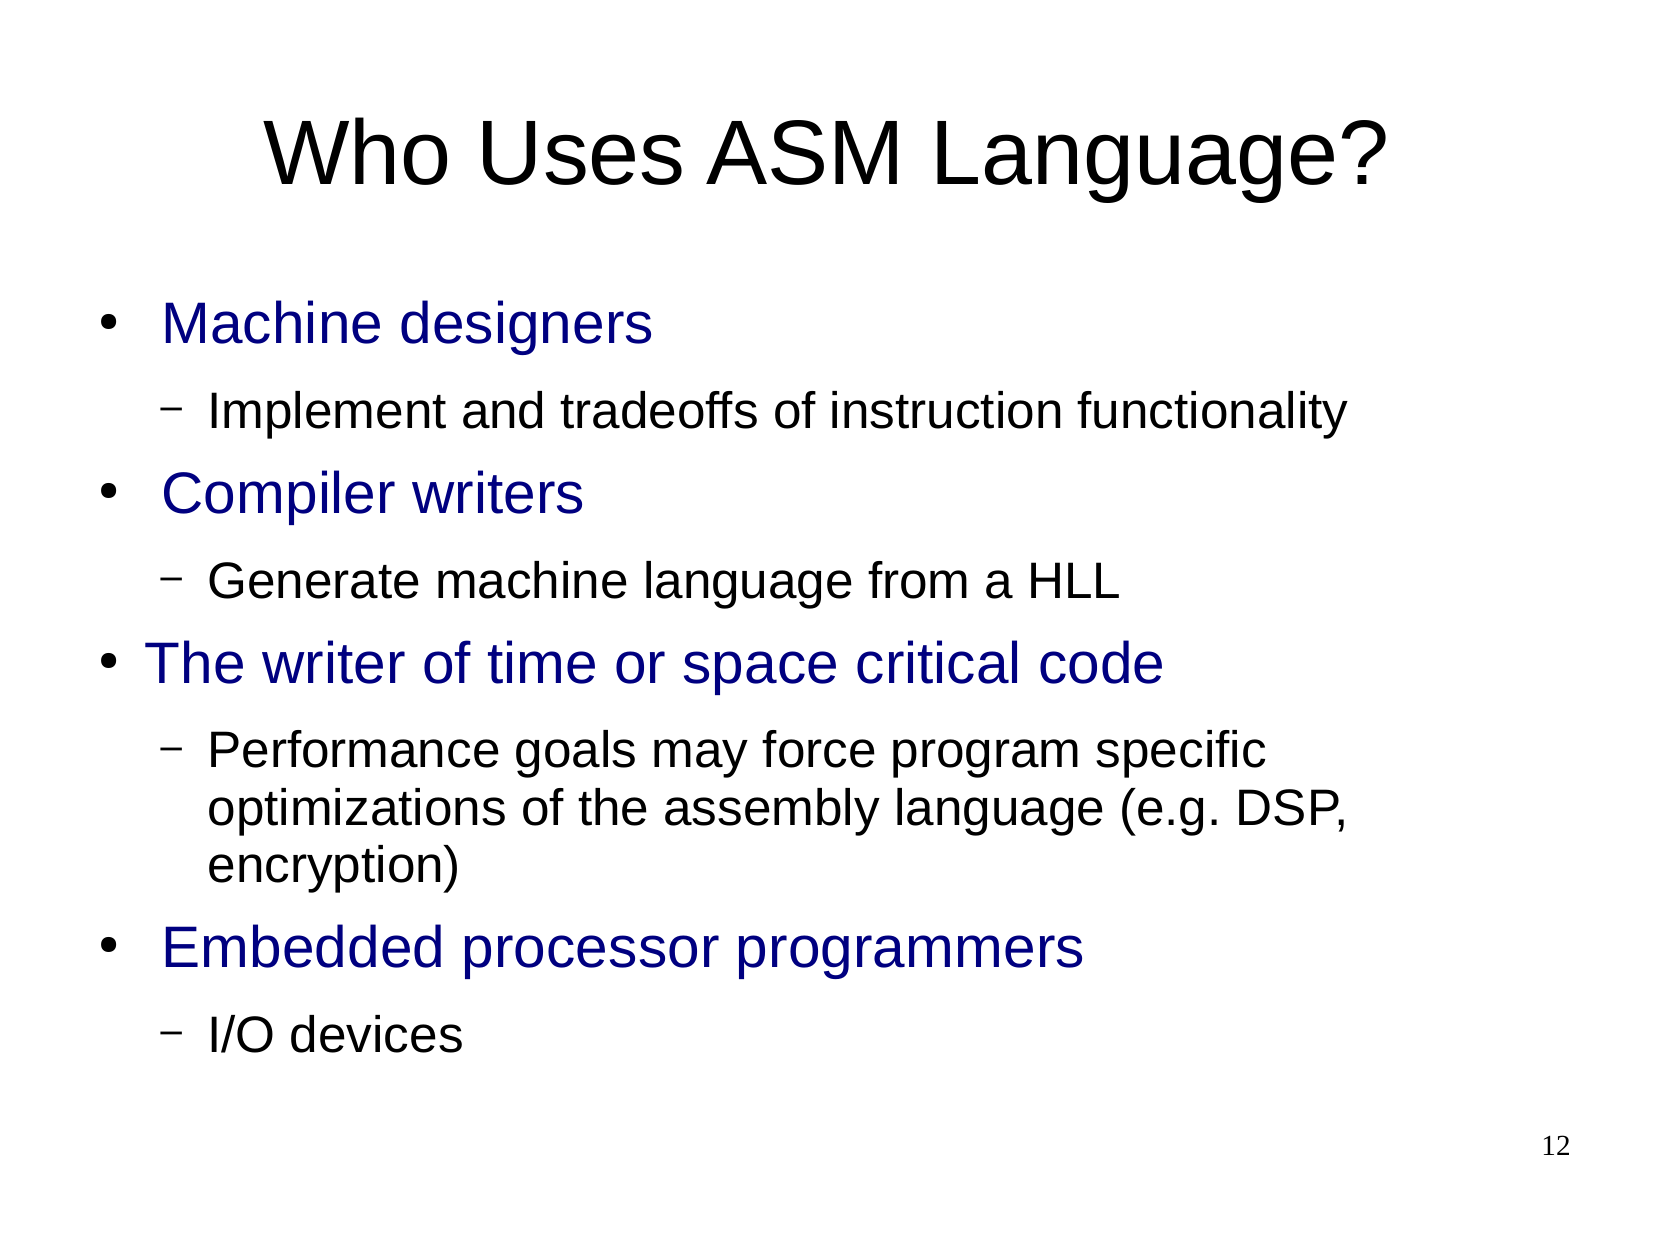

# Who Uses ASM Language?
 Machine designers
Implement and tradeoffs of instruction functionality
 Compiler writers
Generate machine language from a HLL
The writer of time or space critical code
Performance goals may force program specific optimizations of the assembly language (e.g. DSP, encryption)
 Embedded processor programmers
I/O devices
12